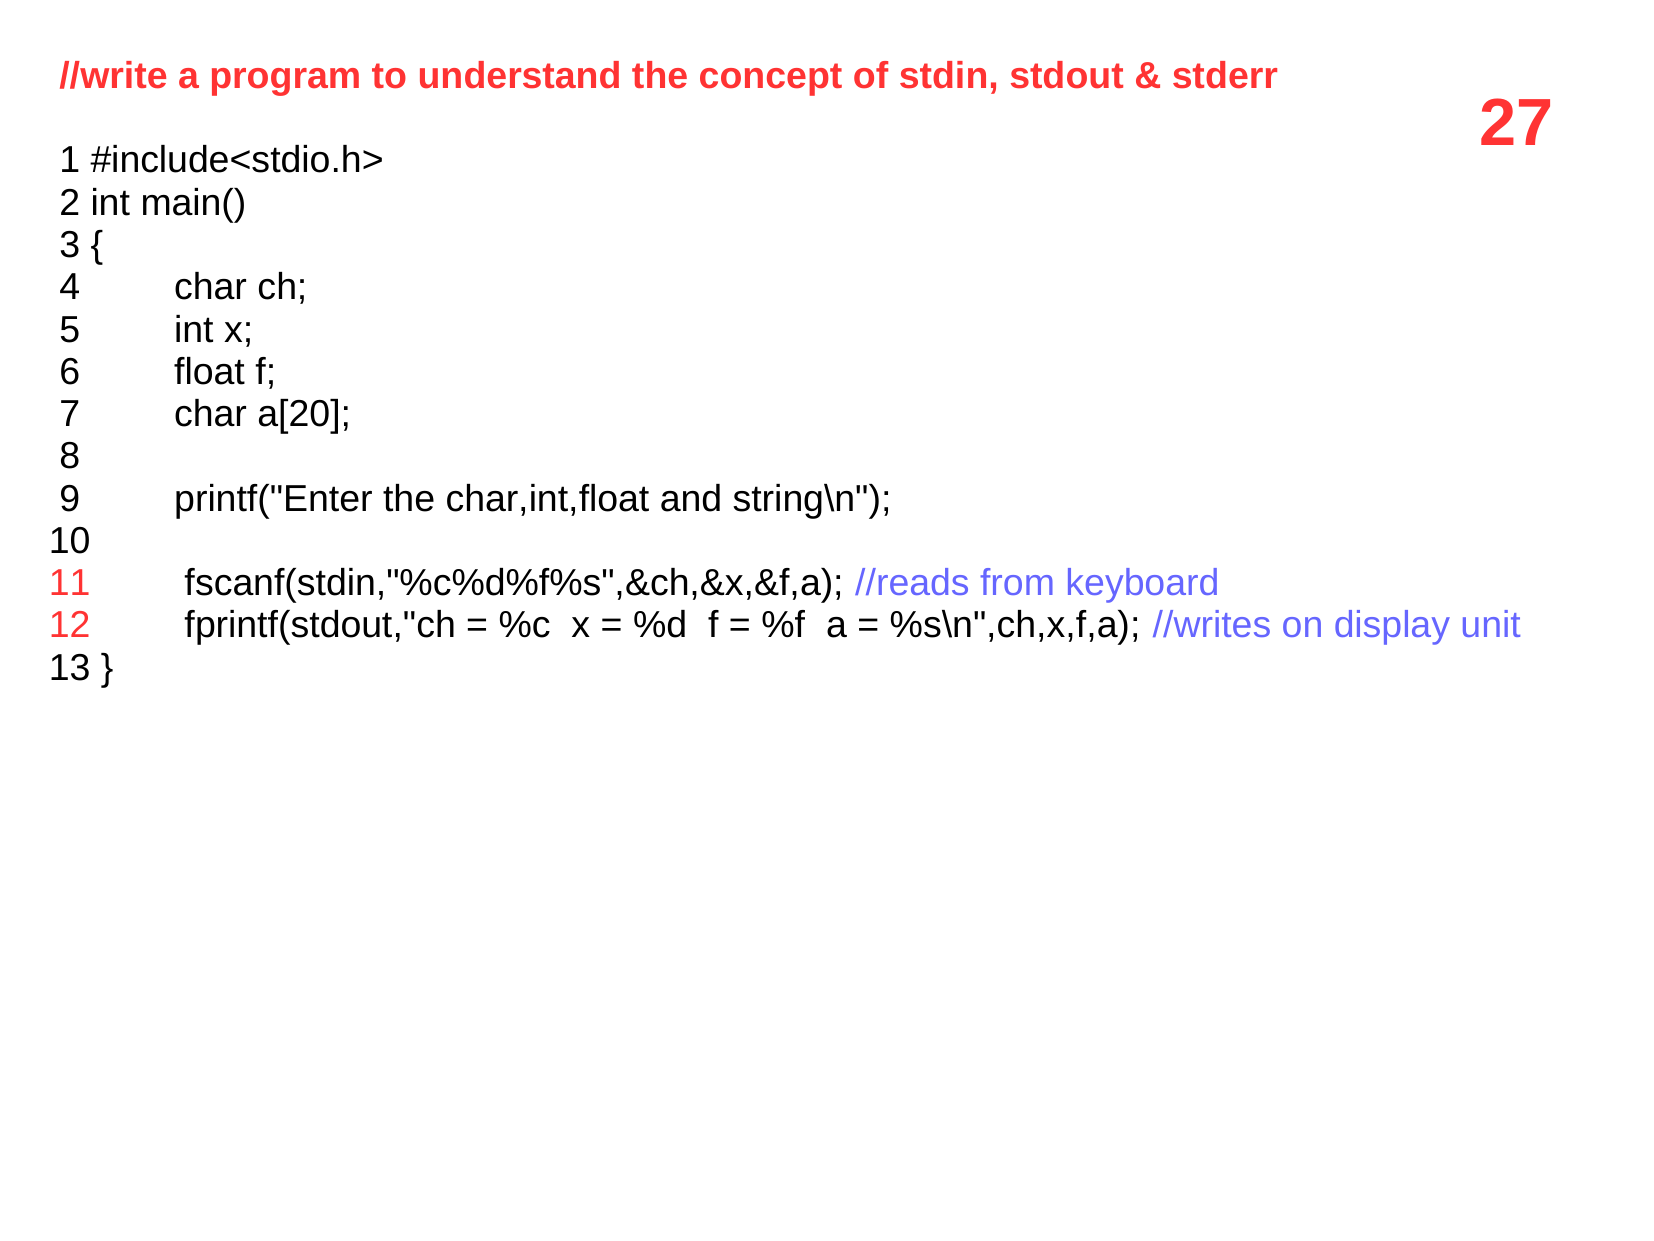

//write a program to understand the concept of stdin, stdout & stderr
 1 #include<stdio.h>
 2 int main()
 3 {
 4 char ch;
 5 int x;
 6 float f;
 7 char a[20];
 8
 9 printf("Enter the char,int,float and string\n");
 10
 11 fscanf(stdin,"%c%d%f%s",&ch,&x,&f,a); //reads from keyboard
 12 fprintf(stdout,"ch = %c x = %d f = %f a = %s\n",ch,x,f,a); //writes on display unit
 13 }
27